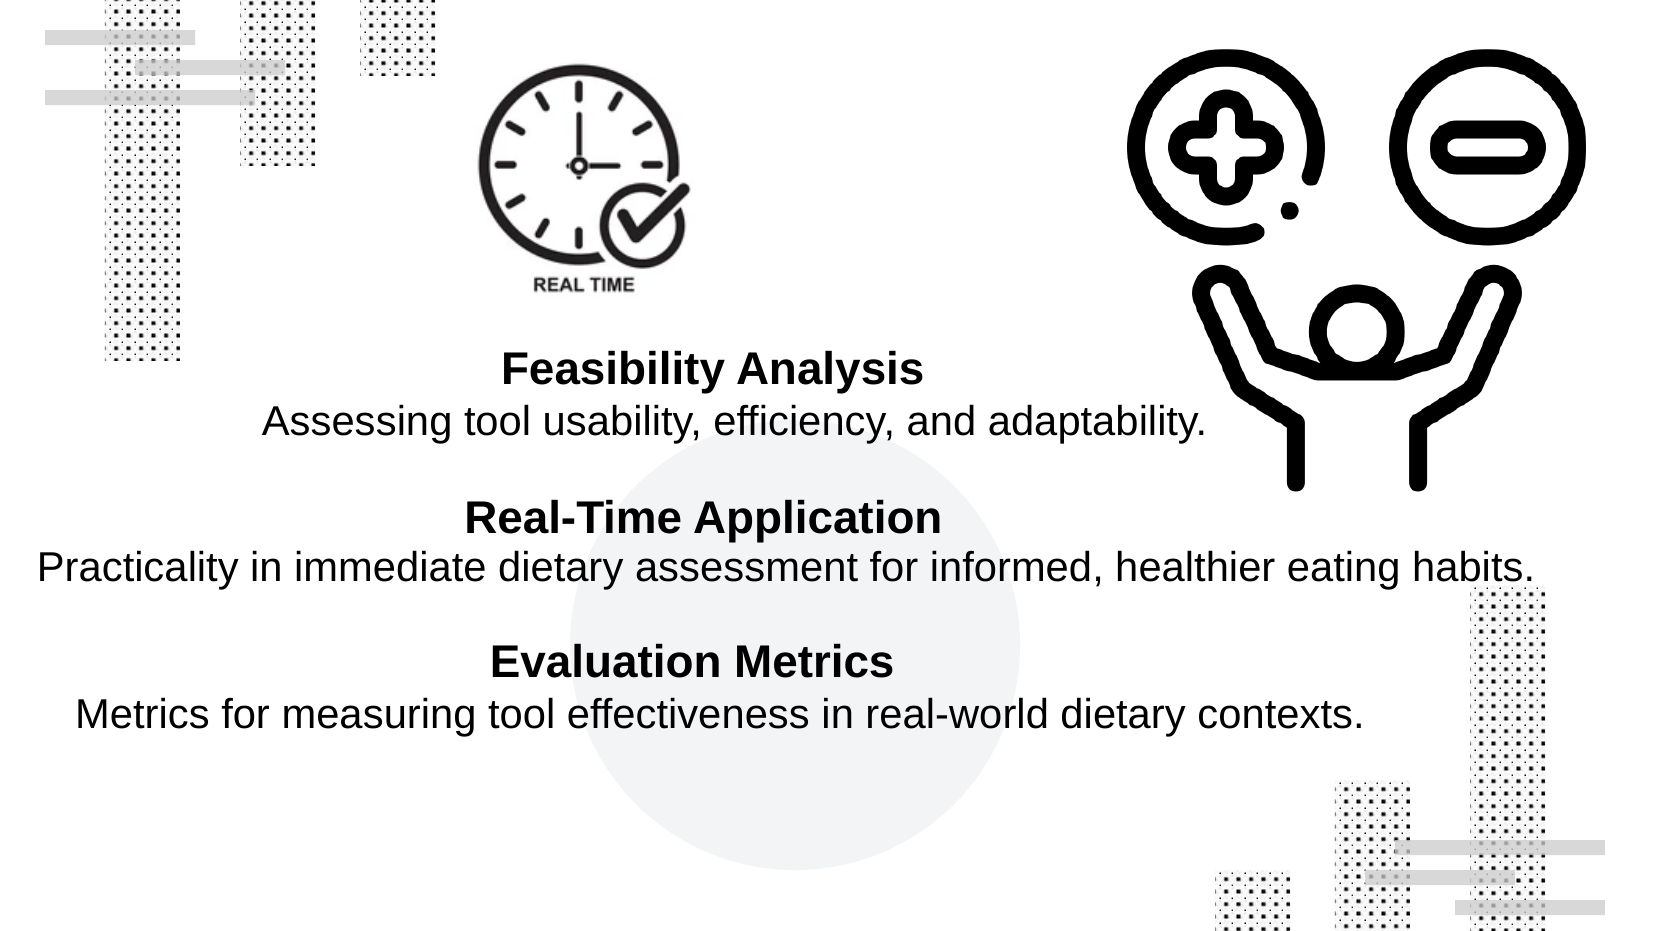

Feasibility Analysis
 		Assessing tool usability, efficiency, and adaptability.
				 Real-Time Application
Practicality in immediate dietary assessment for informed, healthier eating habits.
				 Evaluation Metrics
 Metrics for measuring tool effectiveness in real-world dietary contexts.